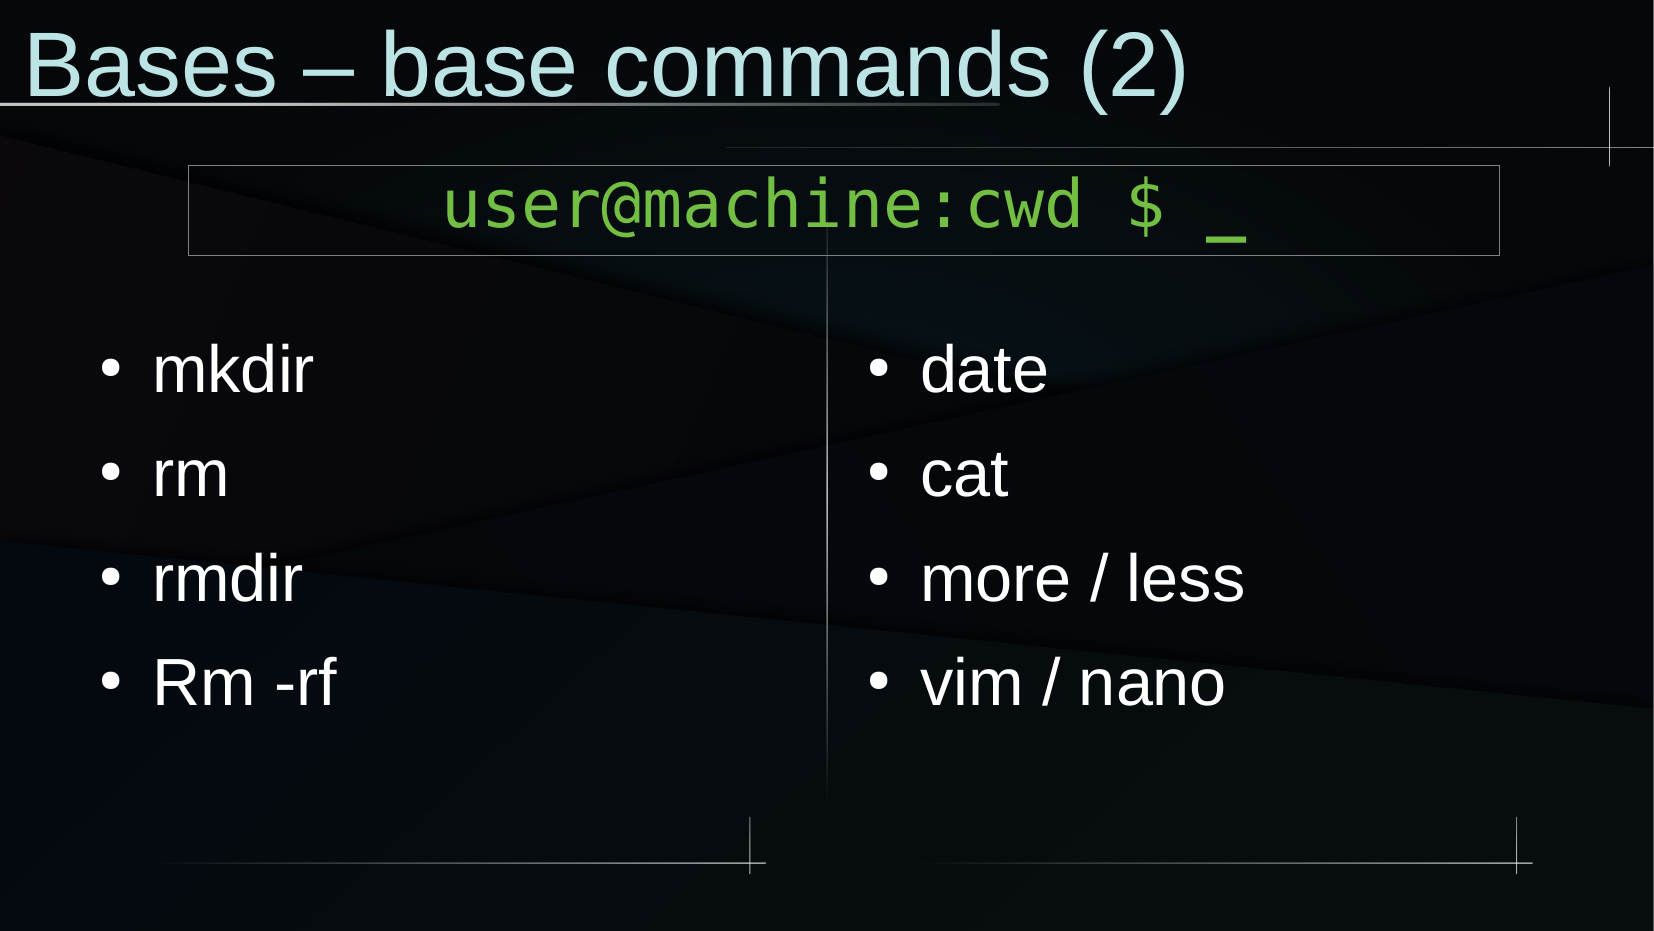

# Bases – base commands (2)
user@machine:cwd $ _
mkdir
rm
rmdir
Rm -rf
date
cat
more / less
vim / nano